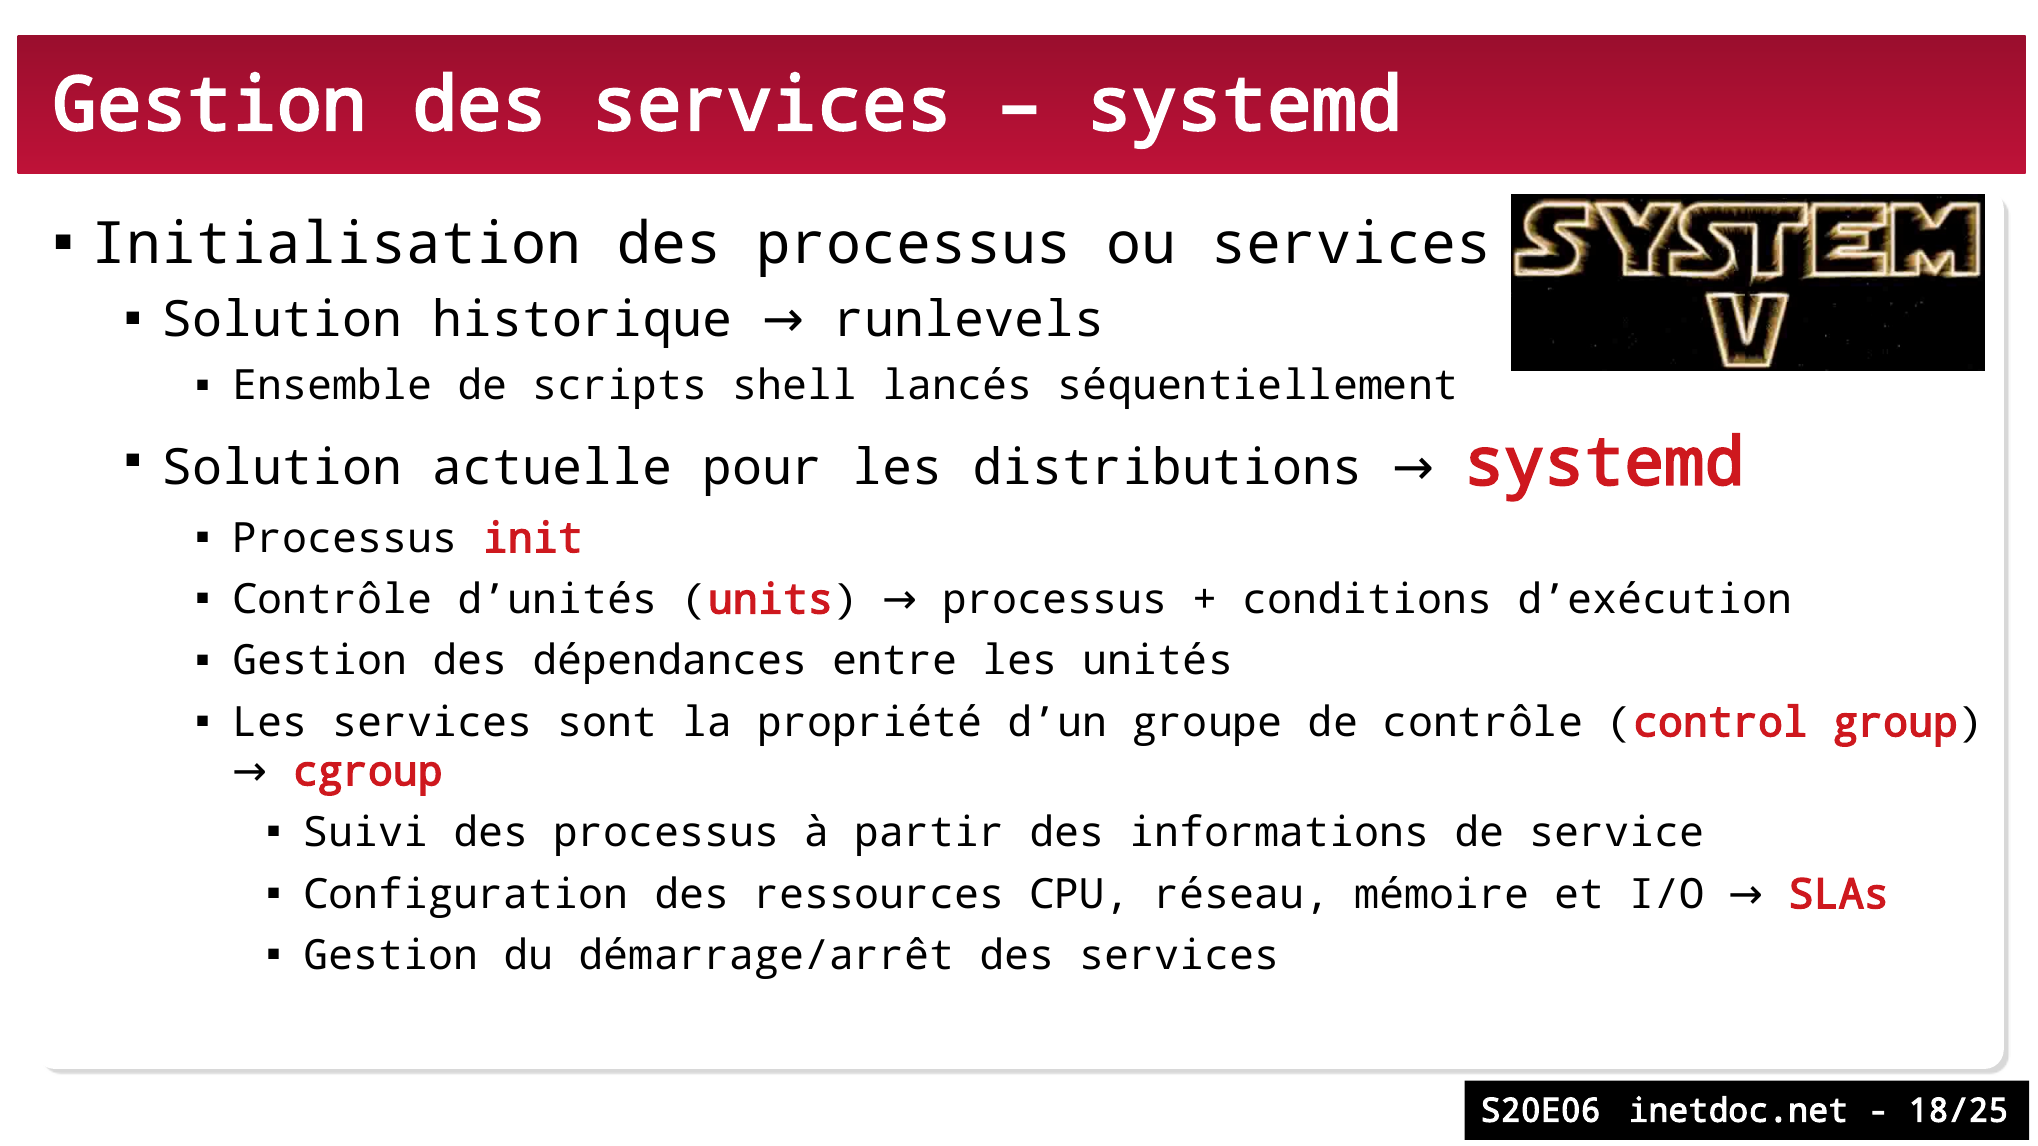

Gestion des services – systemd
Initialisation des processus ou services
Solution historique → runlevels
Ensemble de scripts shell lancés séquentiellement
Solution actuelle pour les distributions → systemd
Processus init
Contrôle d’unités (units) → processus + conditions d’exécution
Gestion des dépendances entre les unités
Les services sont la propriété d’un groupe de contrôle (control group) → cgroup
Suivi des processus à partir des informations de service
Configuration des ressources CPU, réseau, mémoire et I/O → SLAs
Gestion du démarrage/arrêt des services
S20E06	inetdoc.net - /25